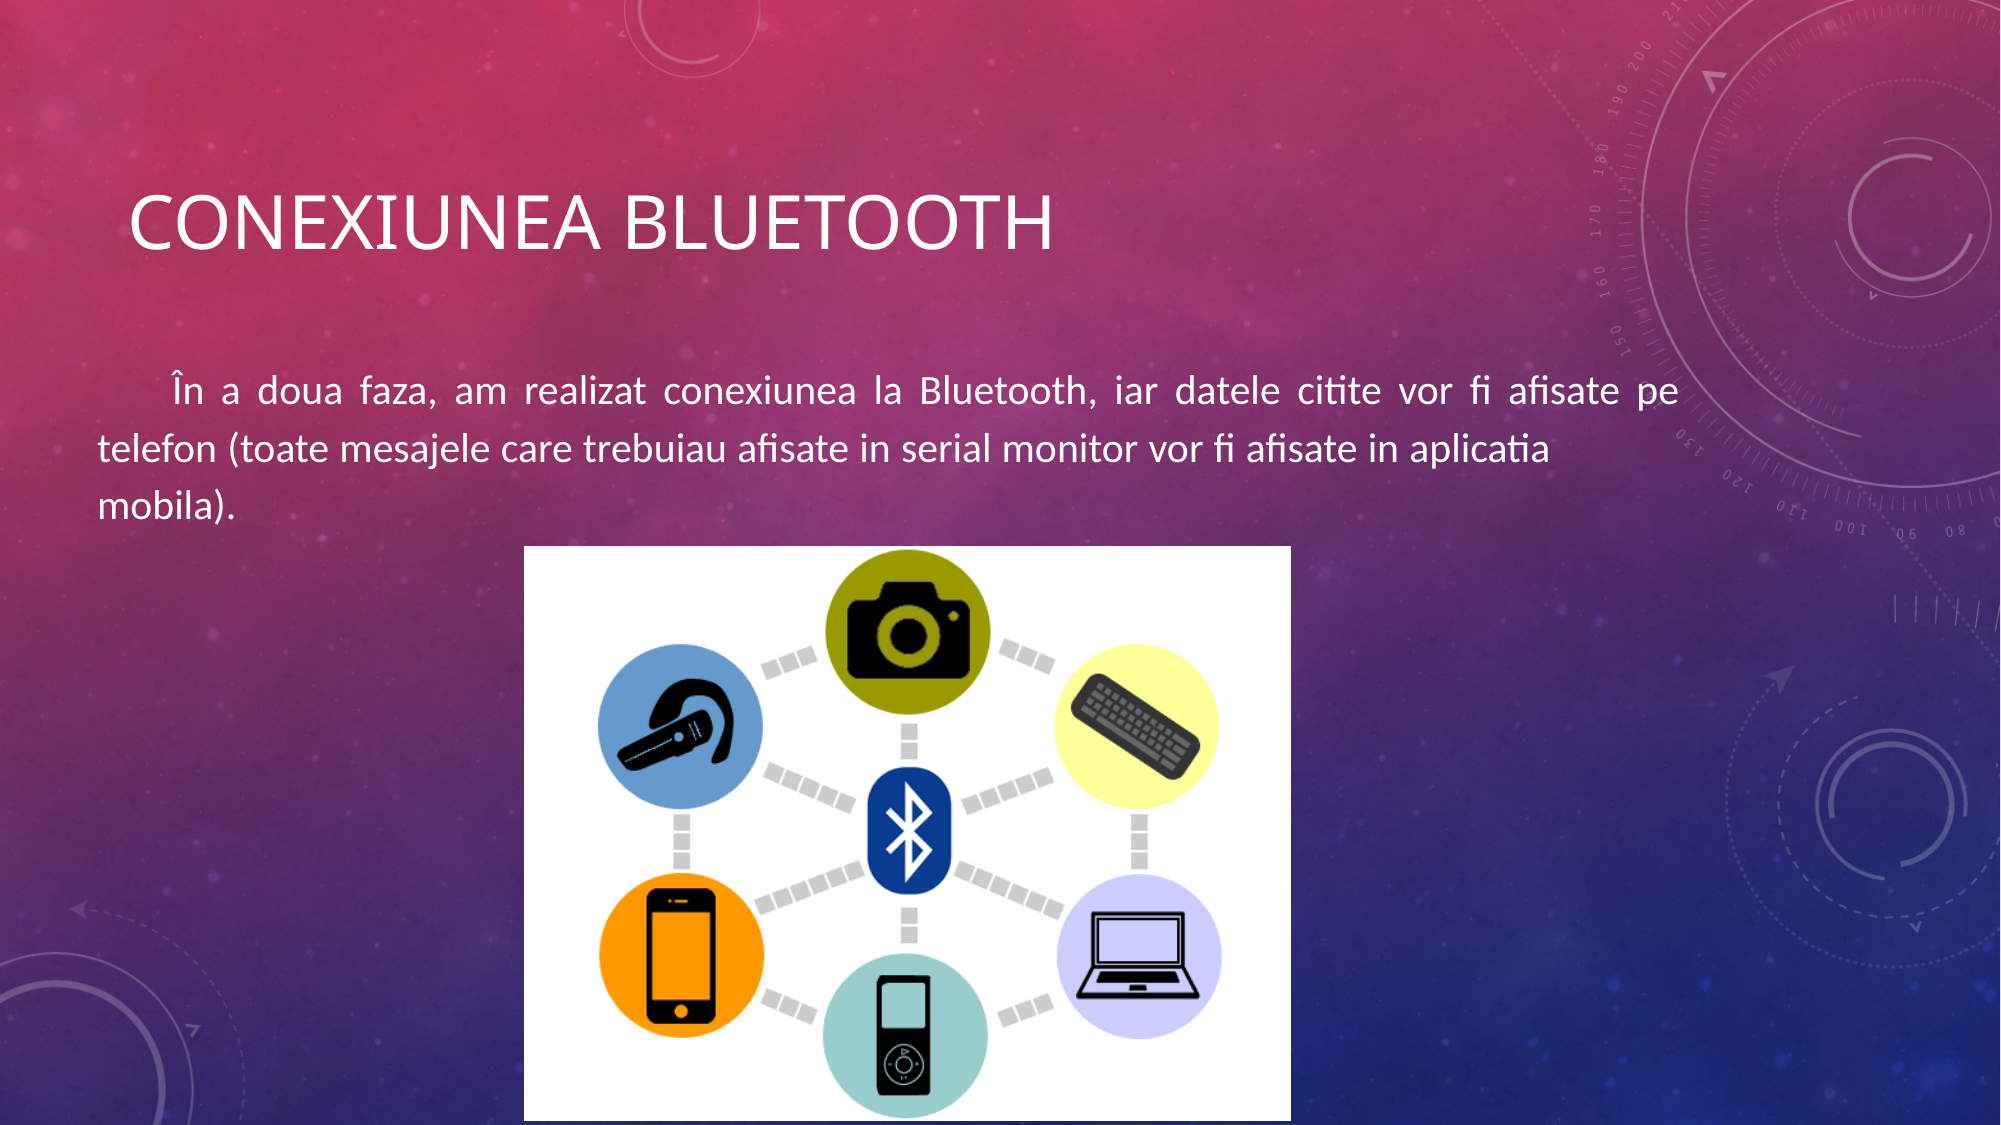

# Conexiunea BluETOOTH
În a doua faza, am realizat conexiunea la Bluetooth, iar datele citite vor fi afisate pe telefon (toate mesajele care trebuiau afisate in serial monitor vor fi afisate in aplicatia mobila).